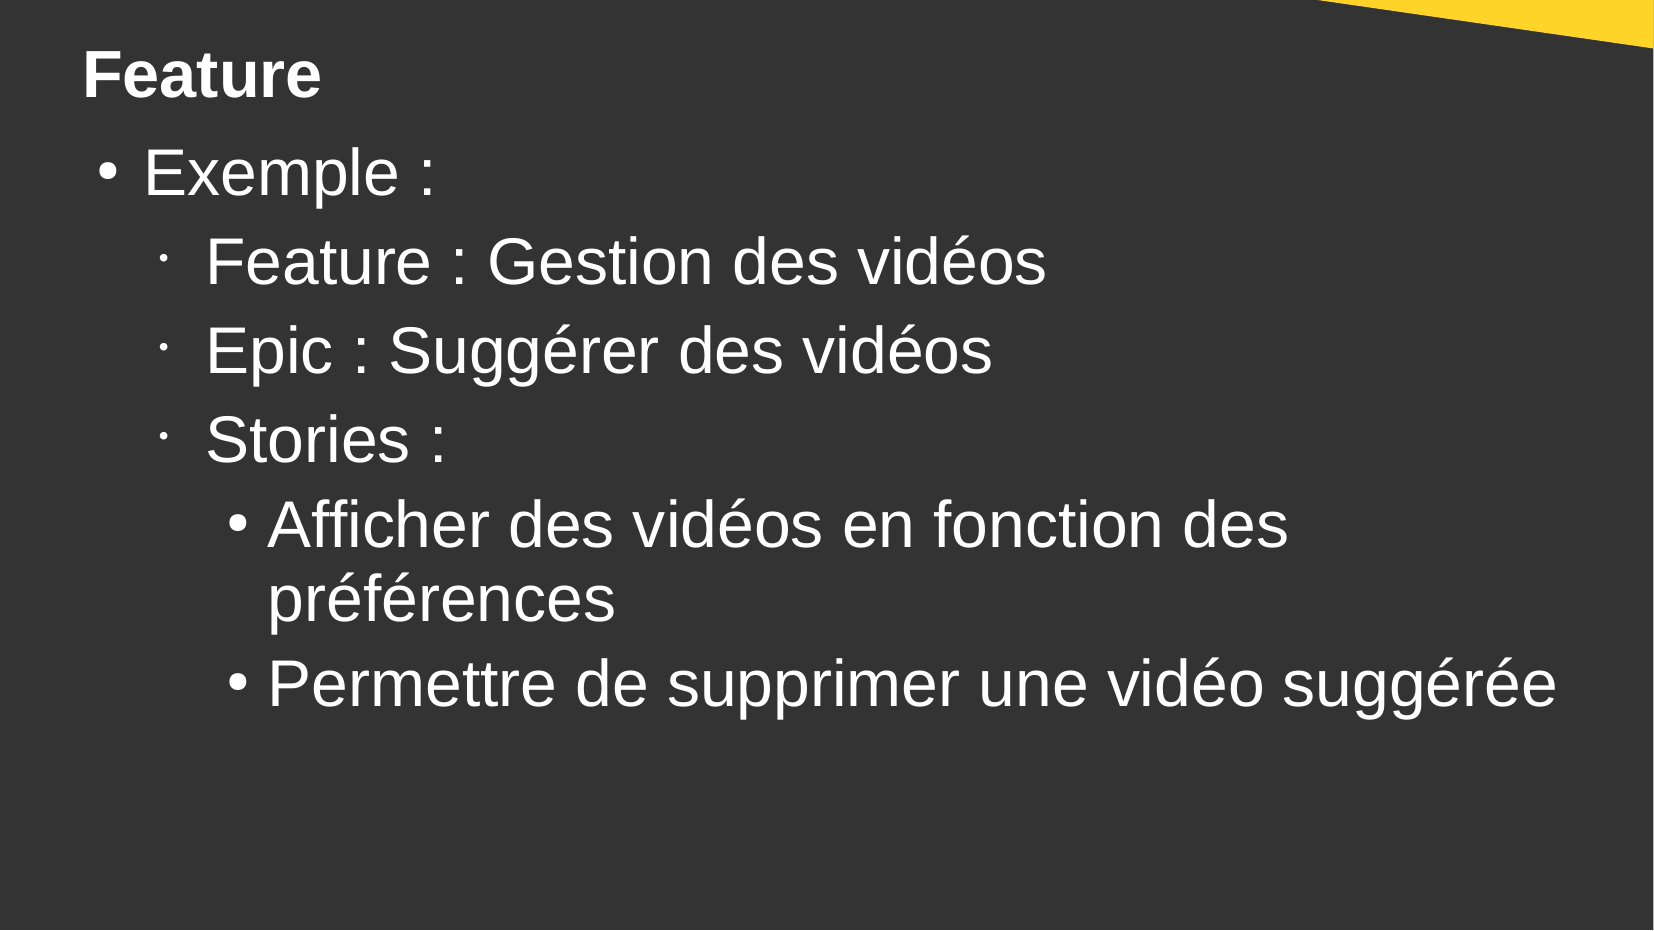

# Feature
Exemple :
Feature : Gestion des vidéos
Epic : Suggérer des vidéos
Stories :
Afficher des vidéos en fonction des préférences
Permettre de supprimer une vidéo suggérée